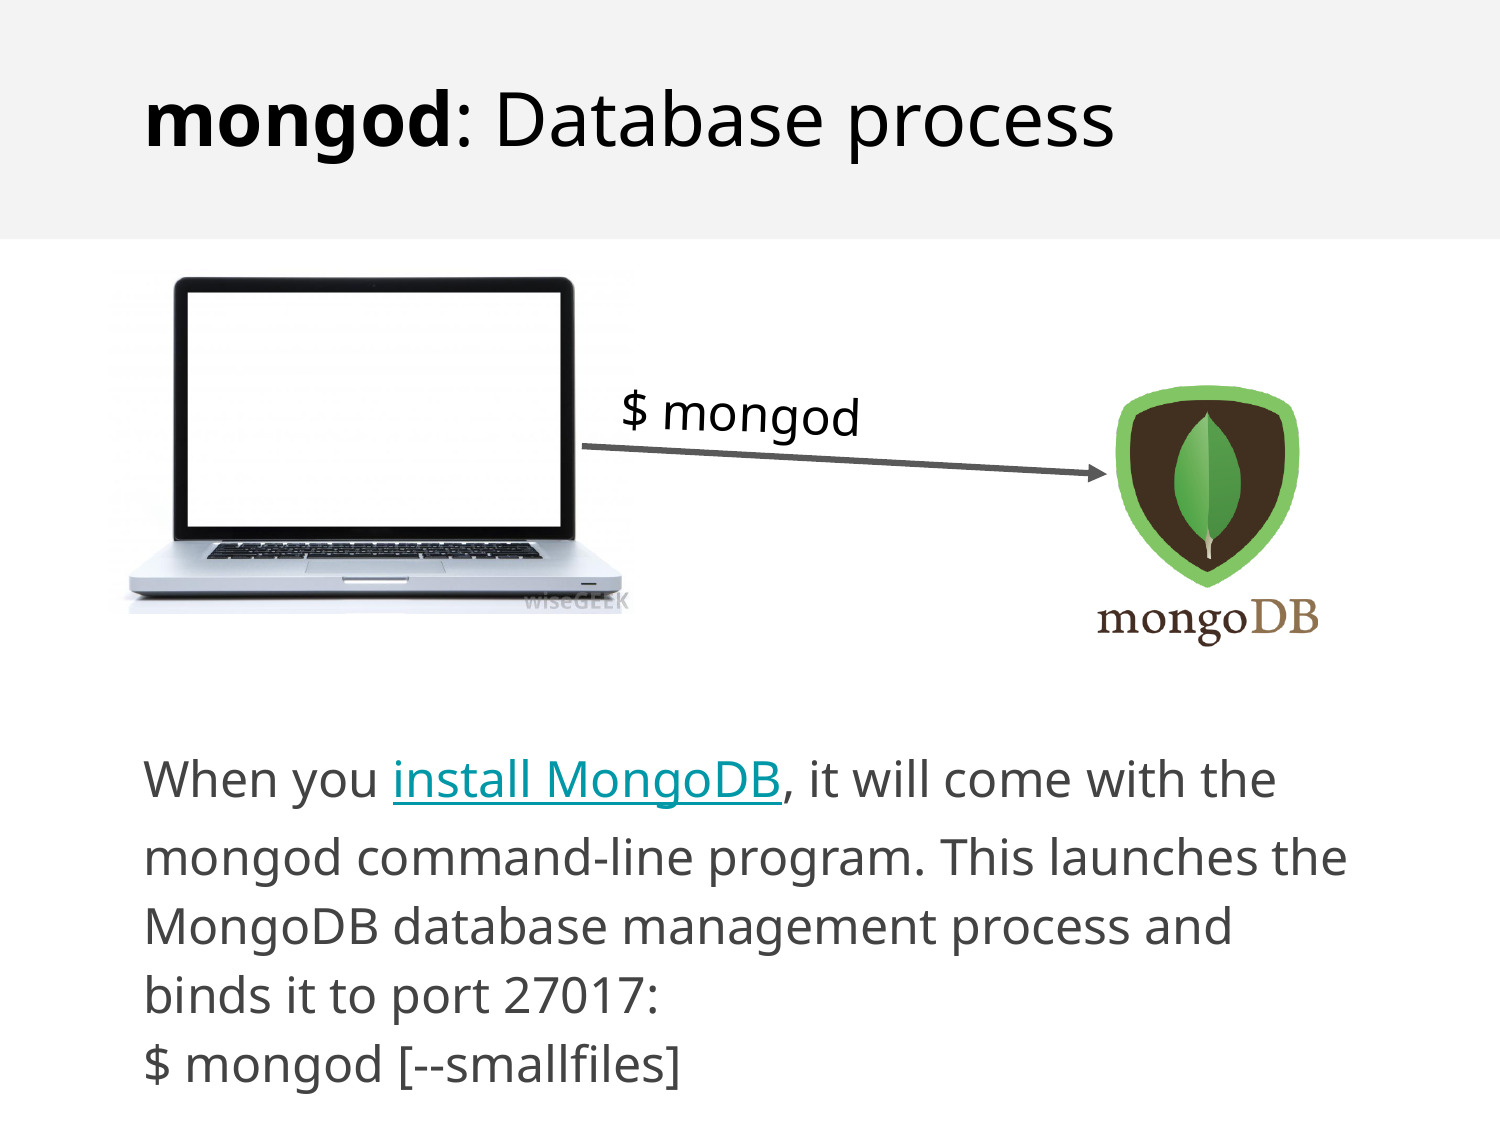

# mongod: Database process
$ mongod
When you install MongoDB, it will come with the mongod command-line program. This launches the MongoDB database management process and binds it to port 27017:
$ mongod [--smallfiles]